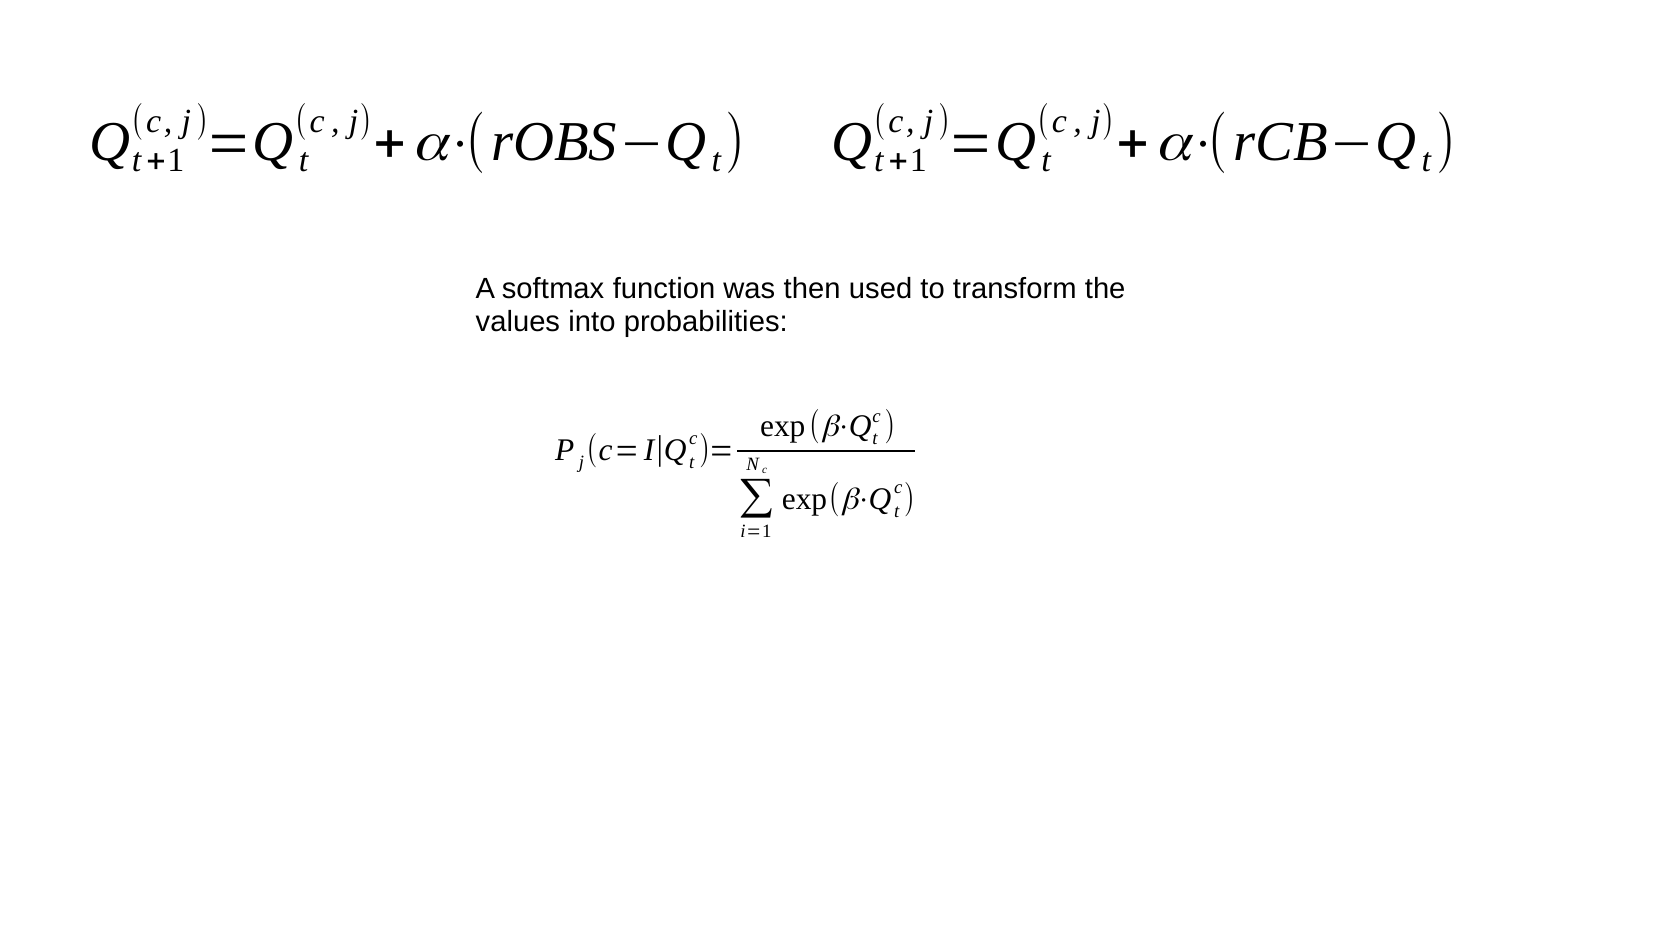

A softmax function was then used to transform the values into probabilities: